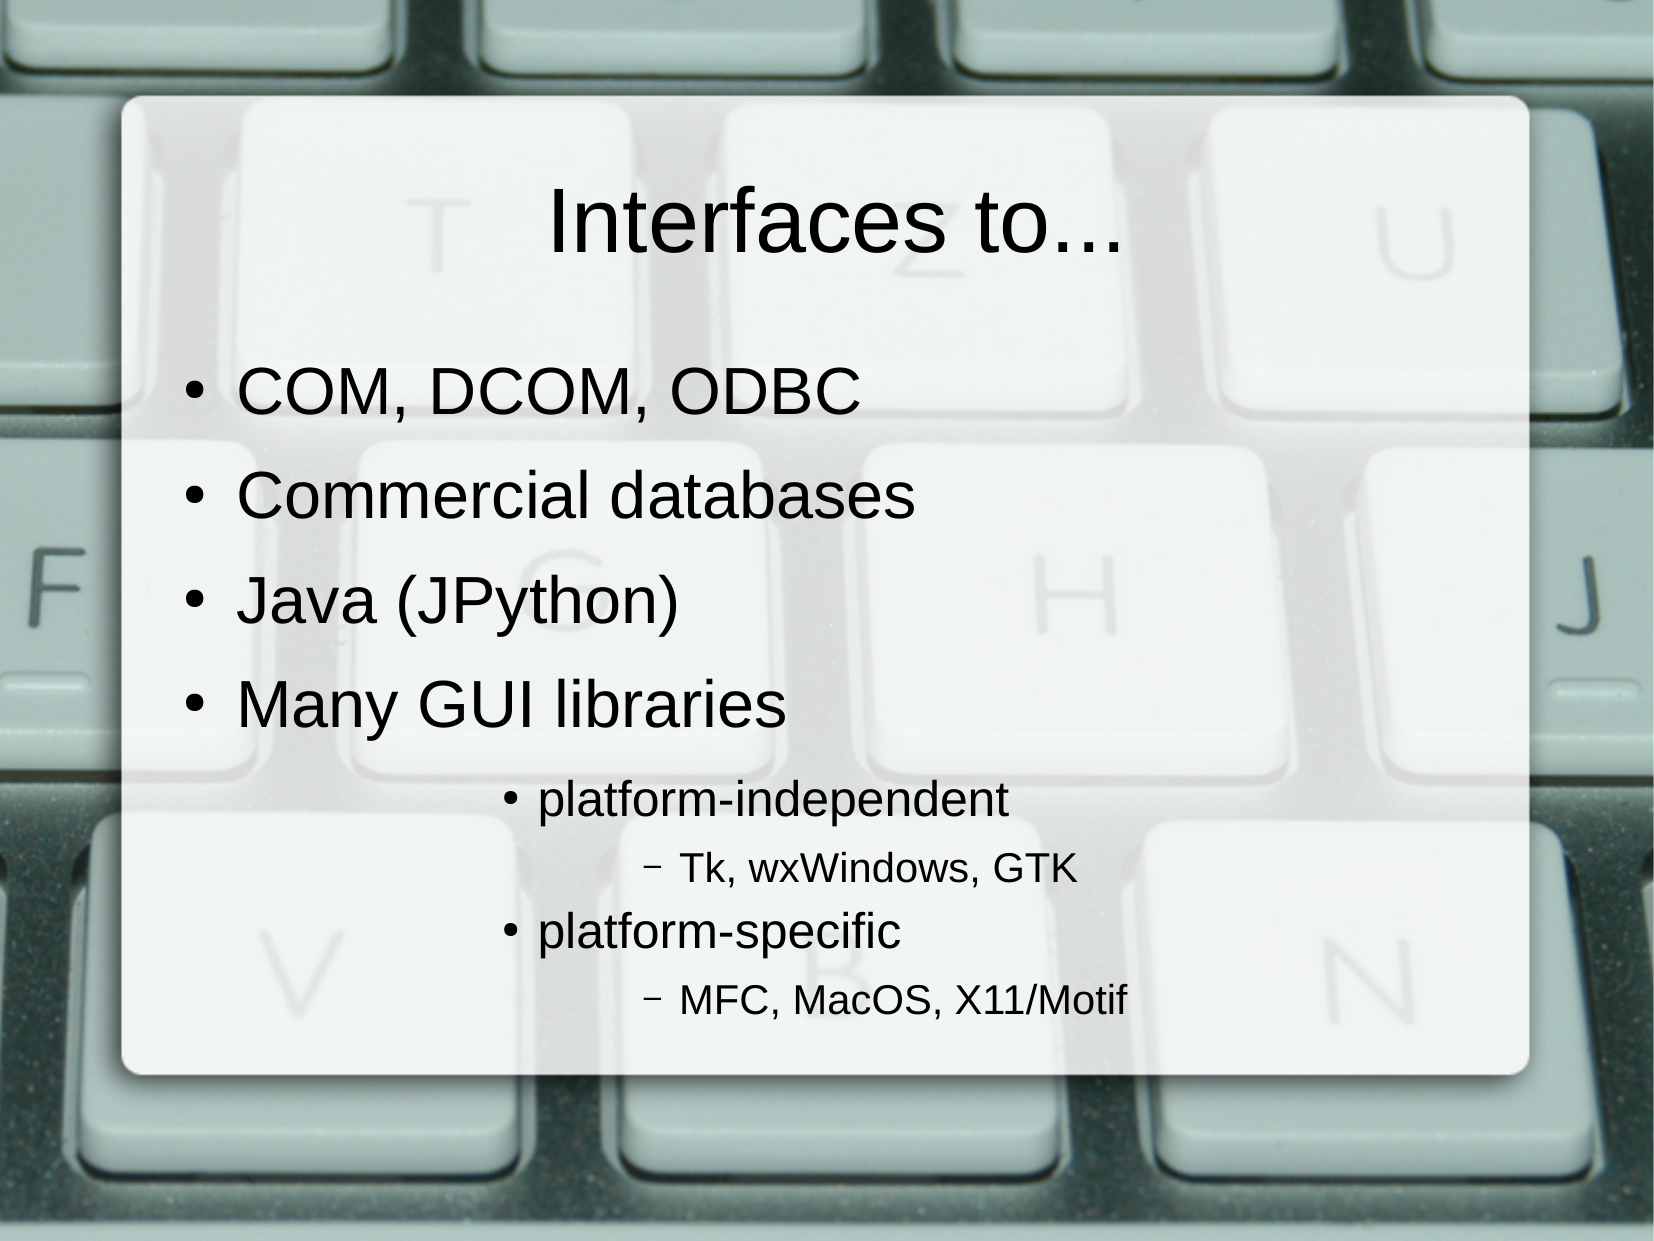

# Interfaces to...
COM, DCOM, ODBC
Commercial databases
Java (JPython)
Many GUI libraries
platform-independent
Tk, wxWindows, GTK
platform-specific
MFC, MacOS, X11/Motif